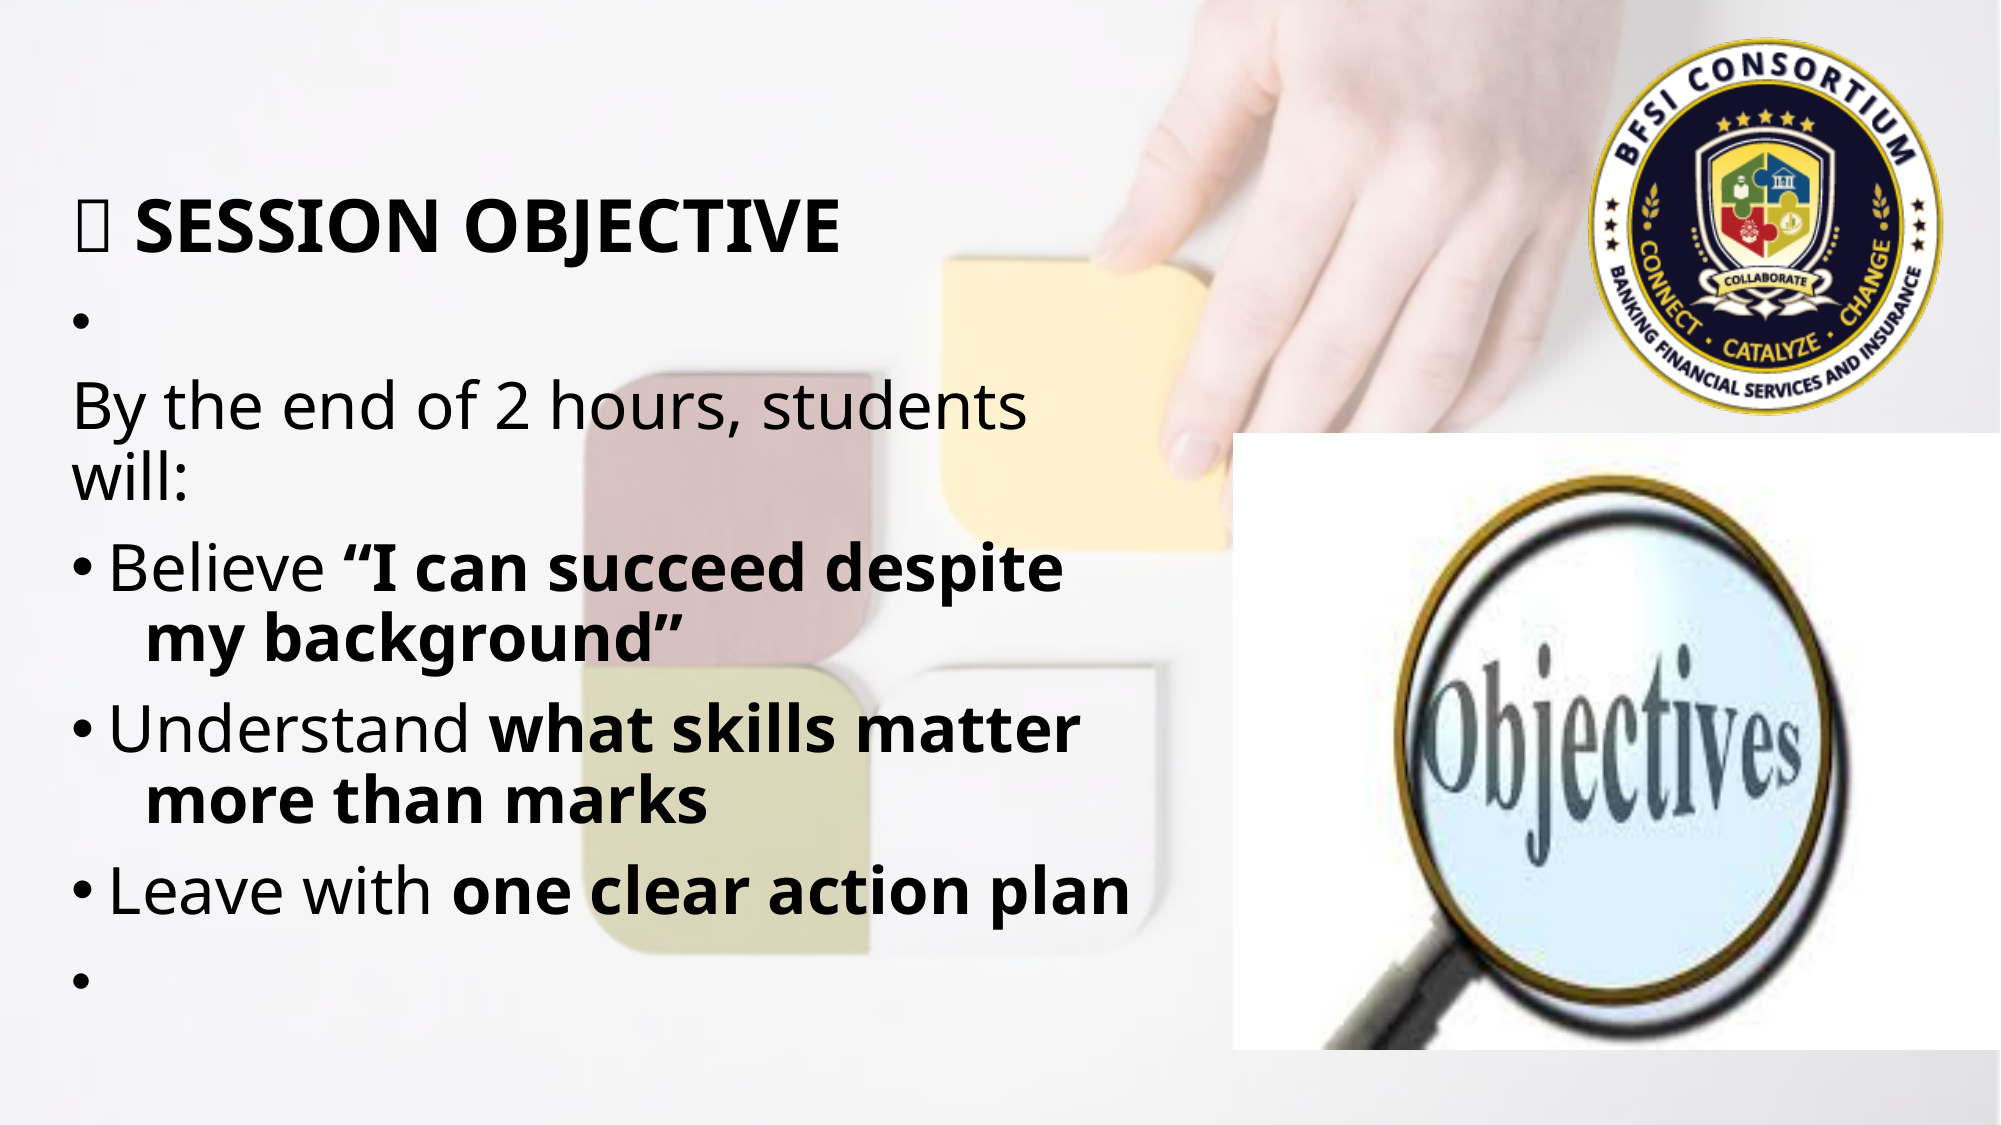

# 🎯 SESSION OBJECTIVE
By the end of 2 hours, students will:
Believe “I can succeed despite my background”
Understand what skills matter more than marks
Leave with one clear action plan